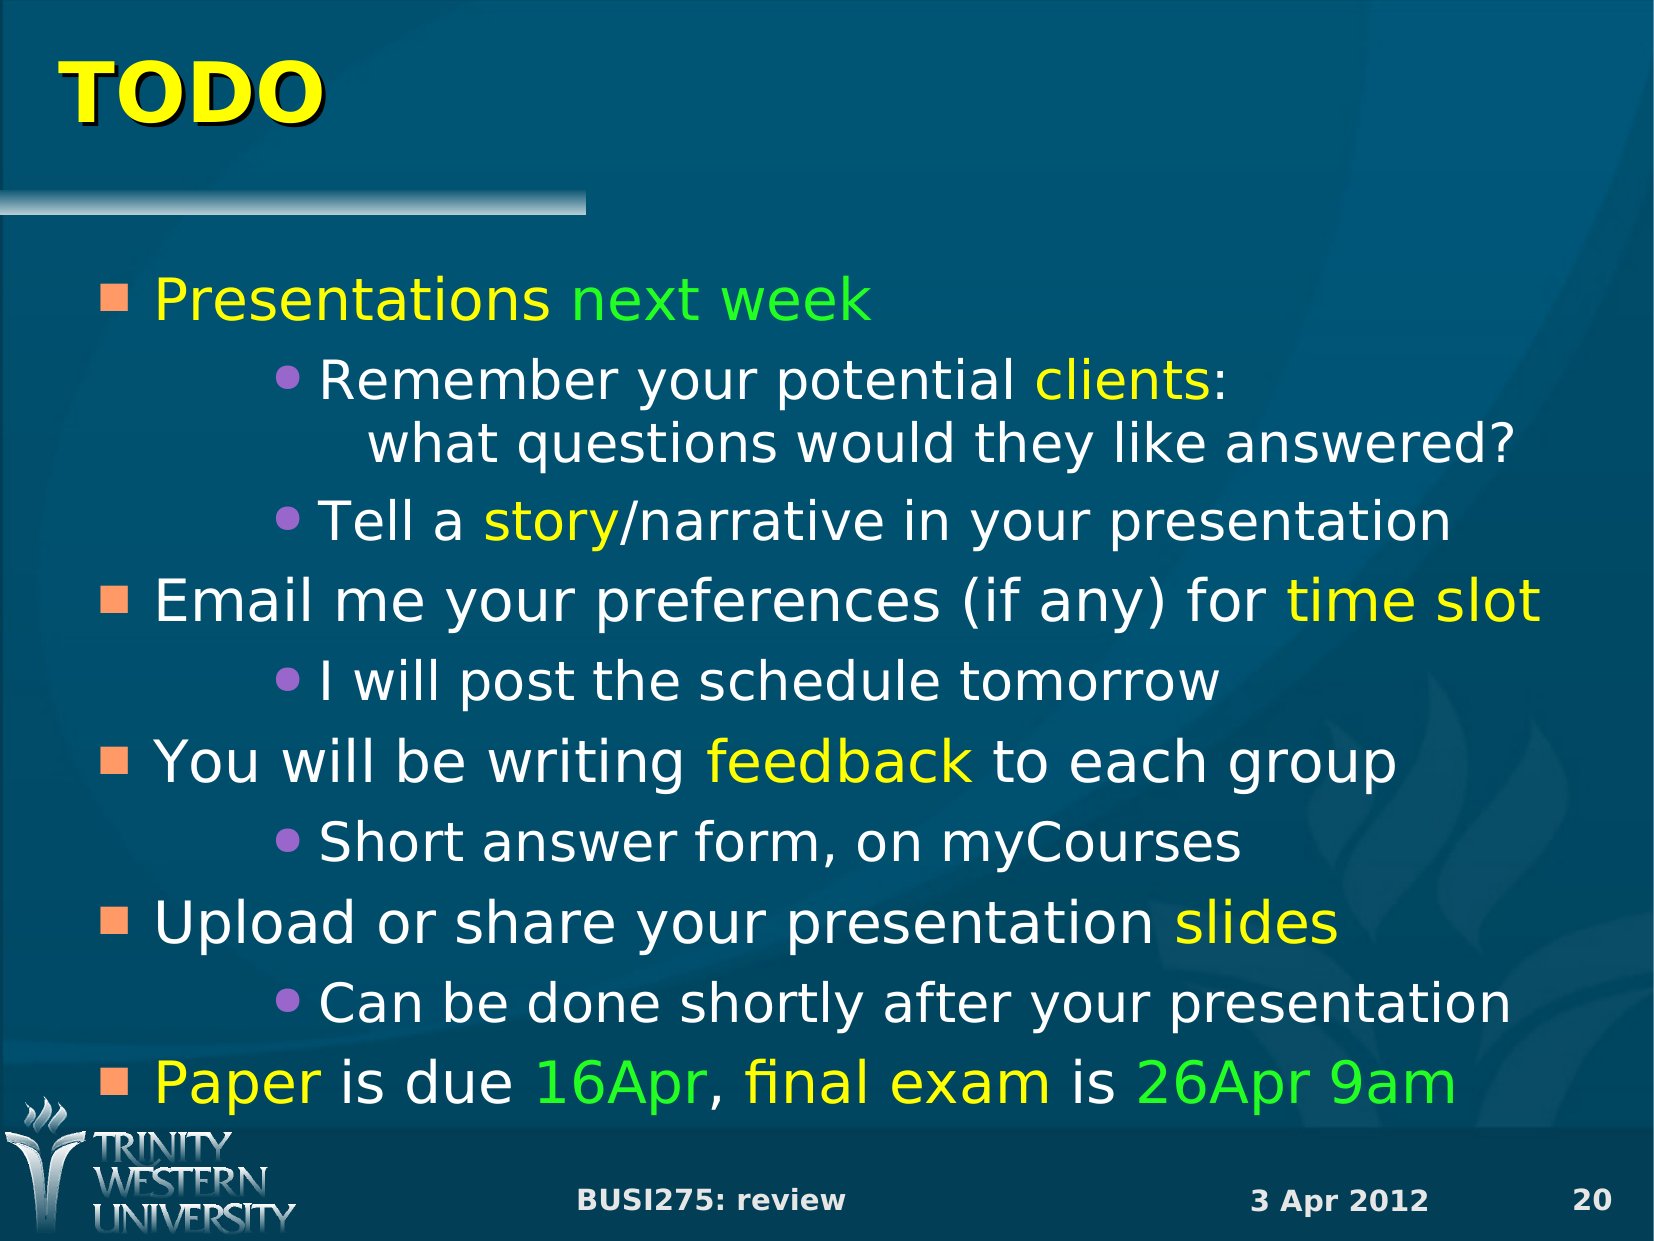

# TODO
Presentations next week
Remember your potential clients:
what questions would they like answered?
Tell a story/narrative in your presentation
Email me your preferences (if any) for time slot
I will post the schedule tomorrow
You will be writing feedback to each group
Short answer form, on myCourses
Upload or share your presentation slides
Can be done shortly after your presentation
Paper is due 16Apr, final exam is 26Apr 9am
BUSI275: review
3 Apr 2012
20